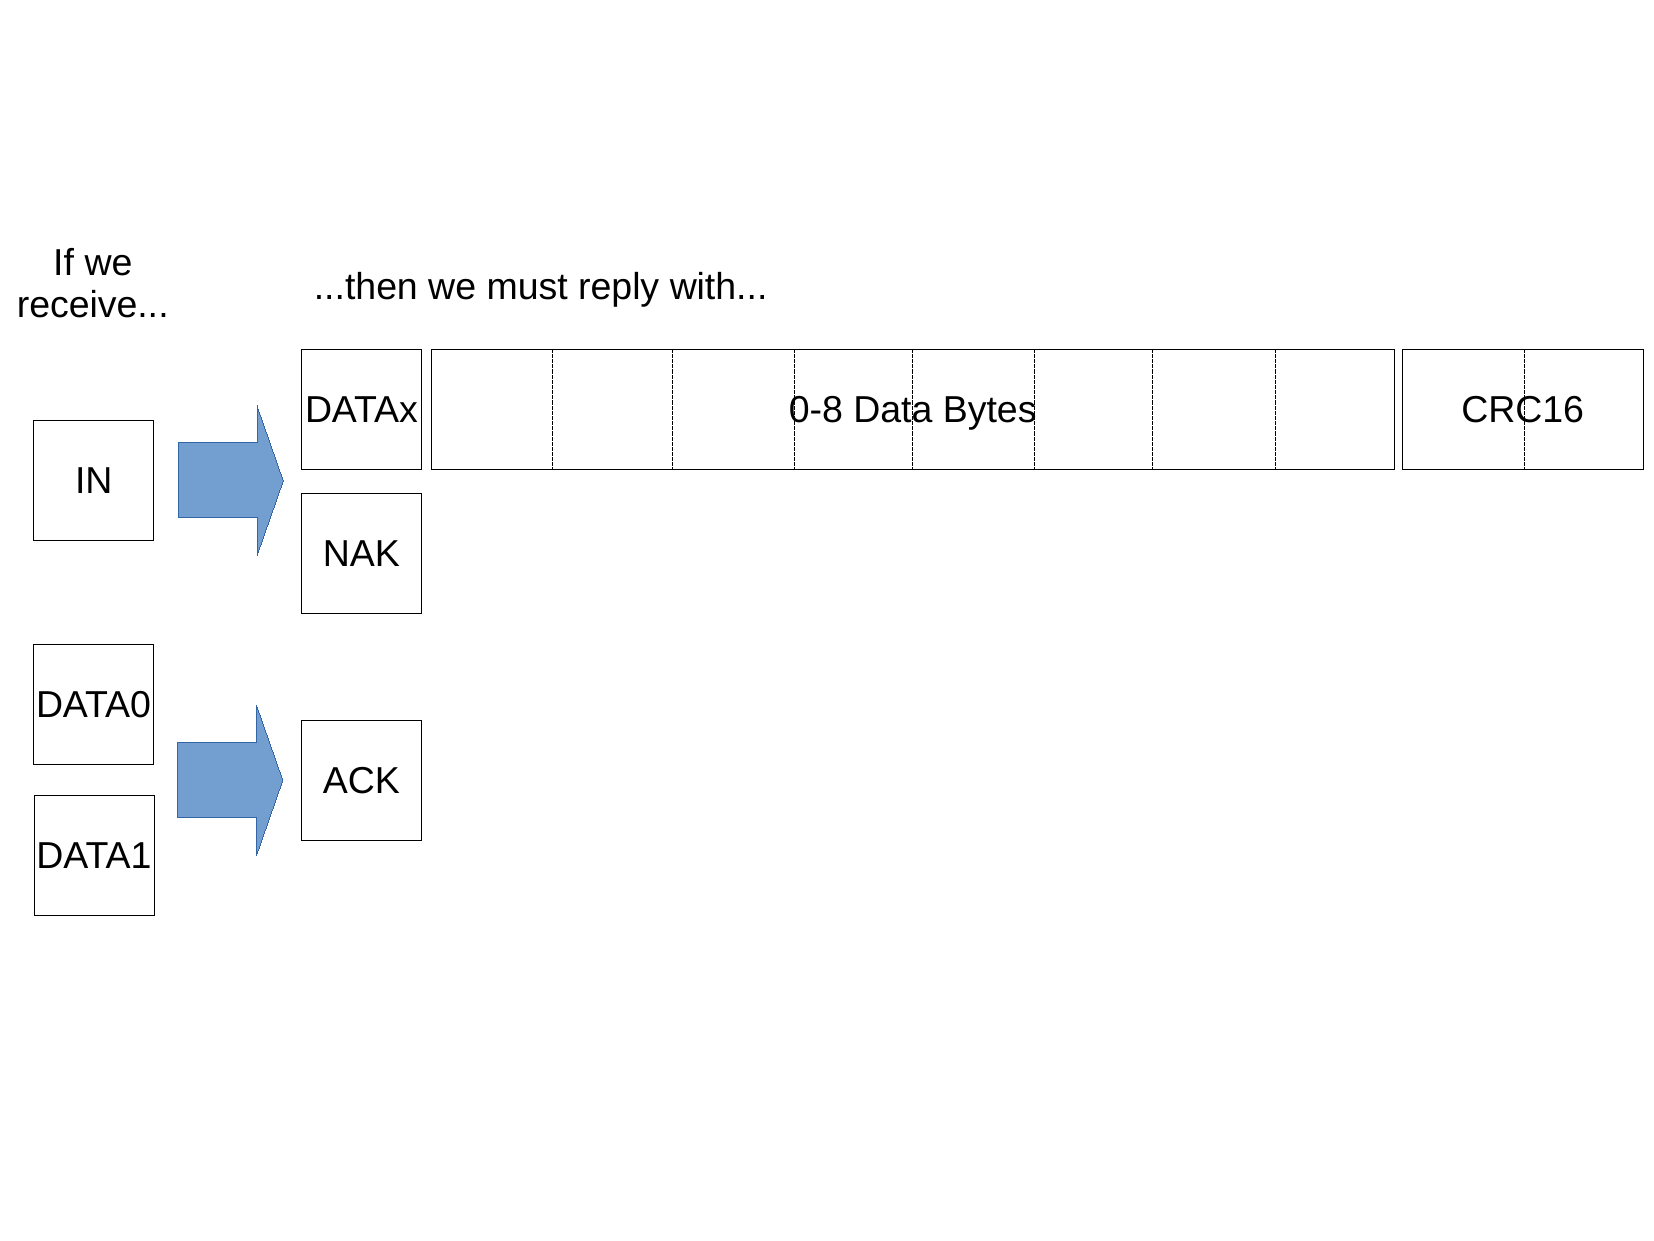

If we
receive...
...then we must reply with...
DATAx
0-8 Data Bytes
CRC16
IN
NAK
DATA0
ACK
DATA1